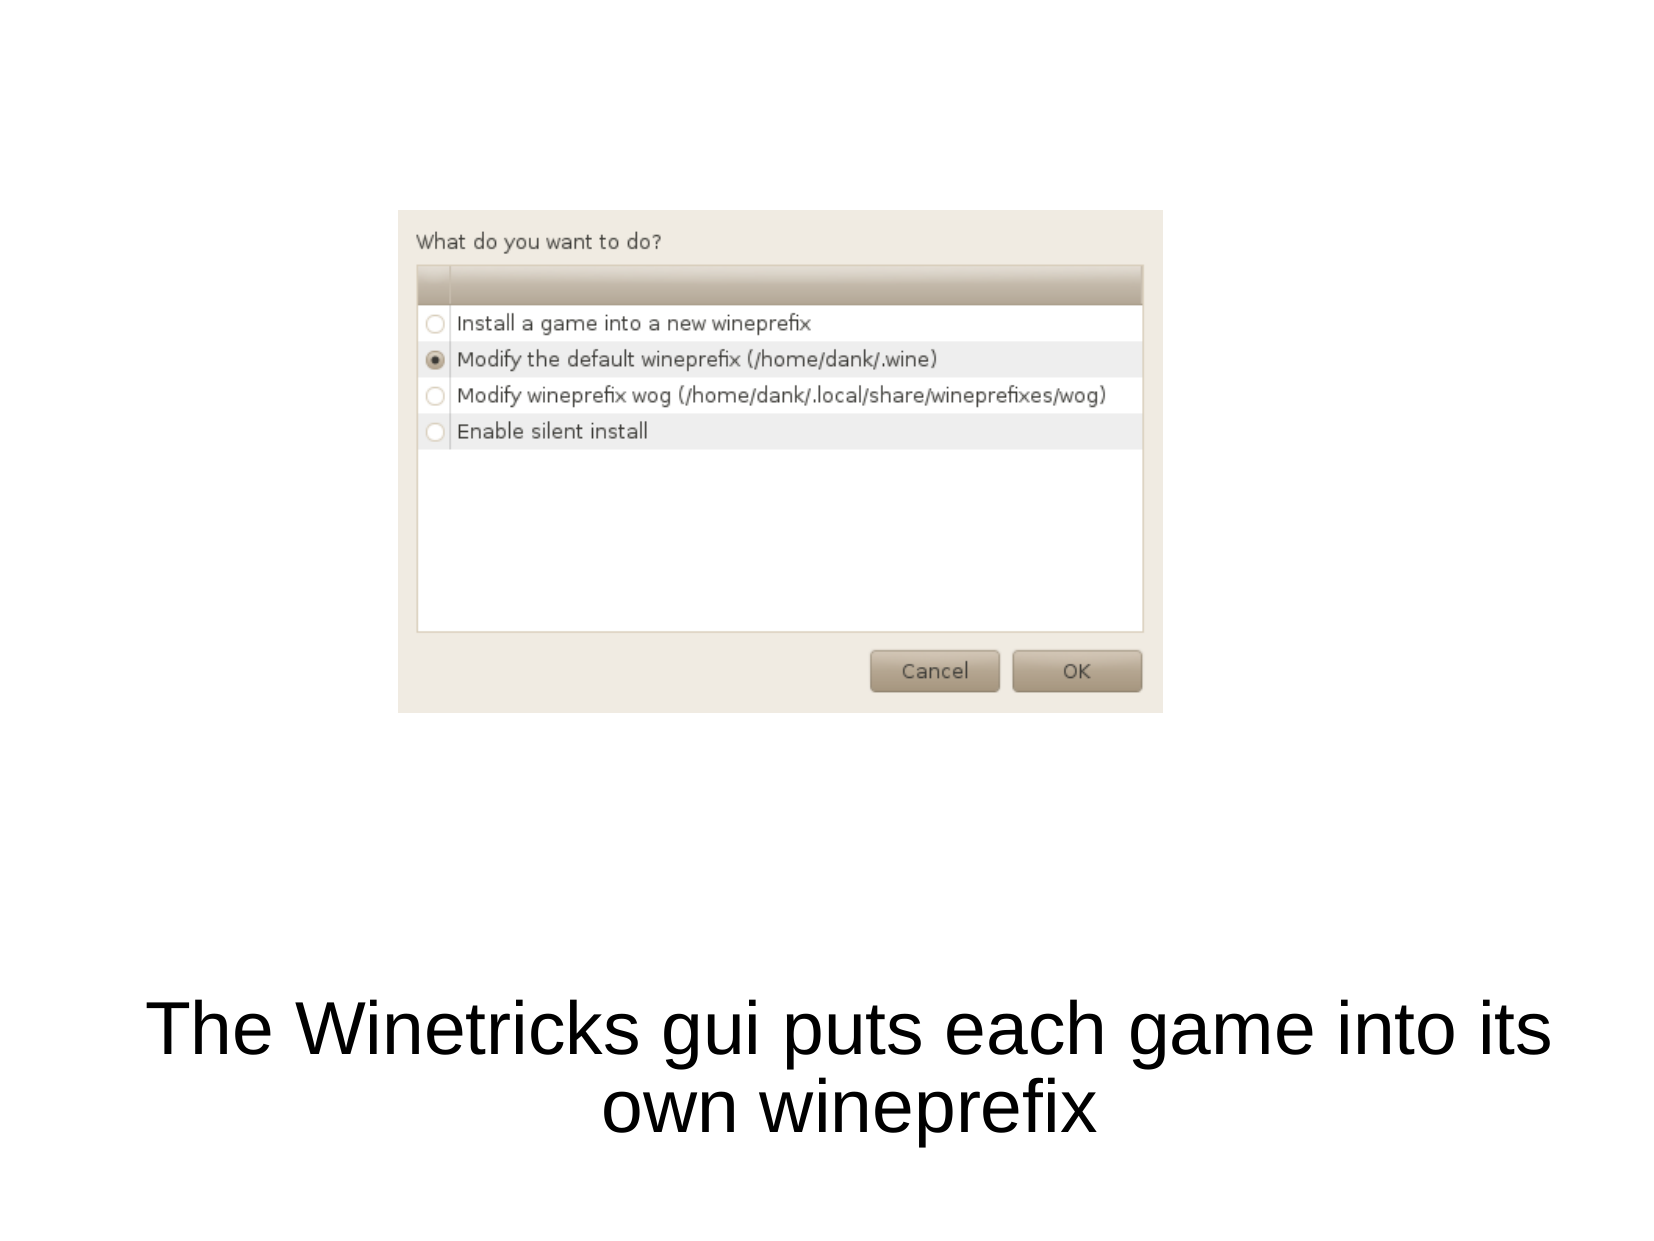

# The Winetricks gui puts each game into its own wineprefix